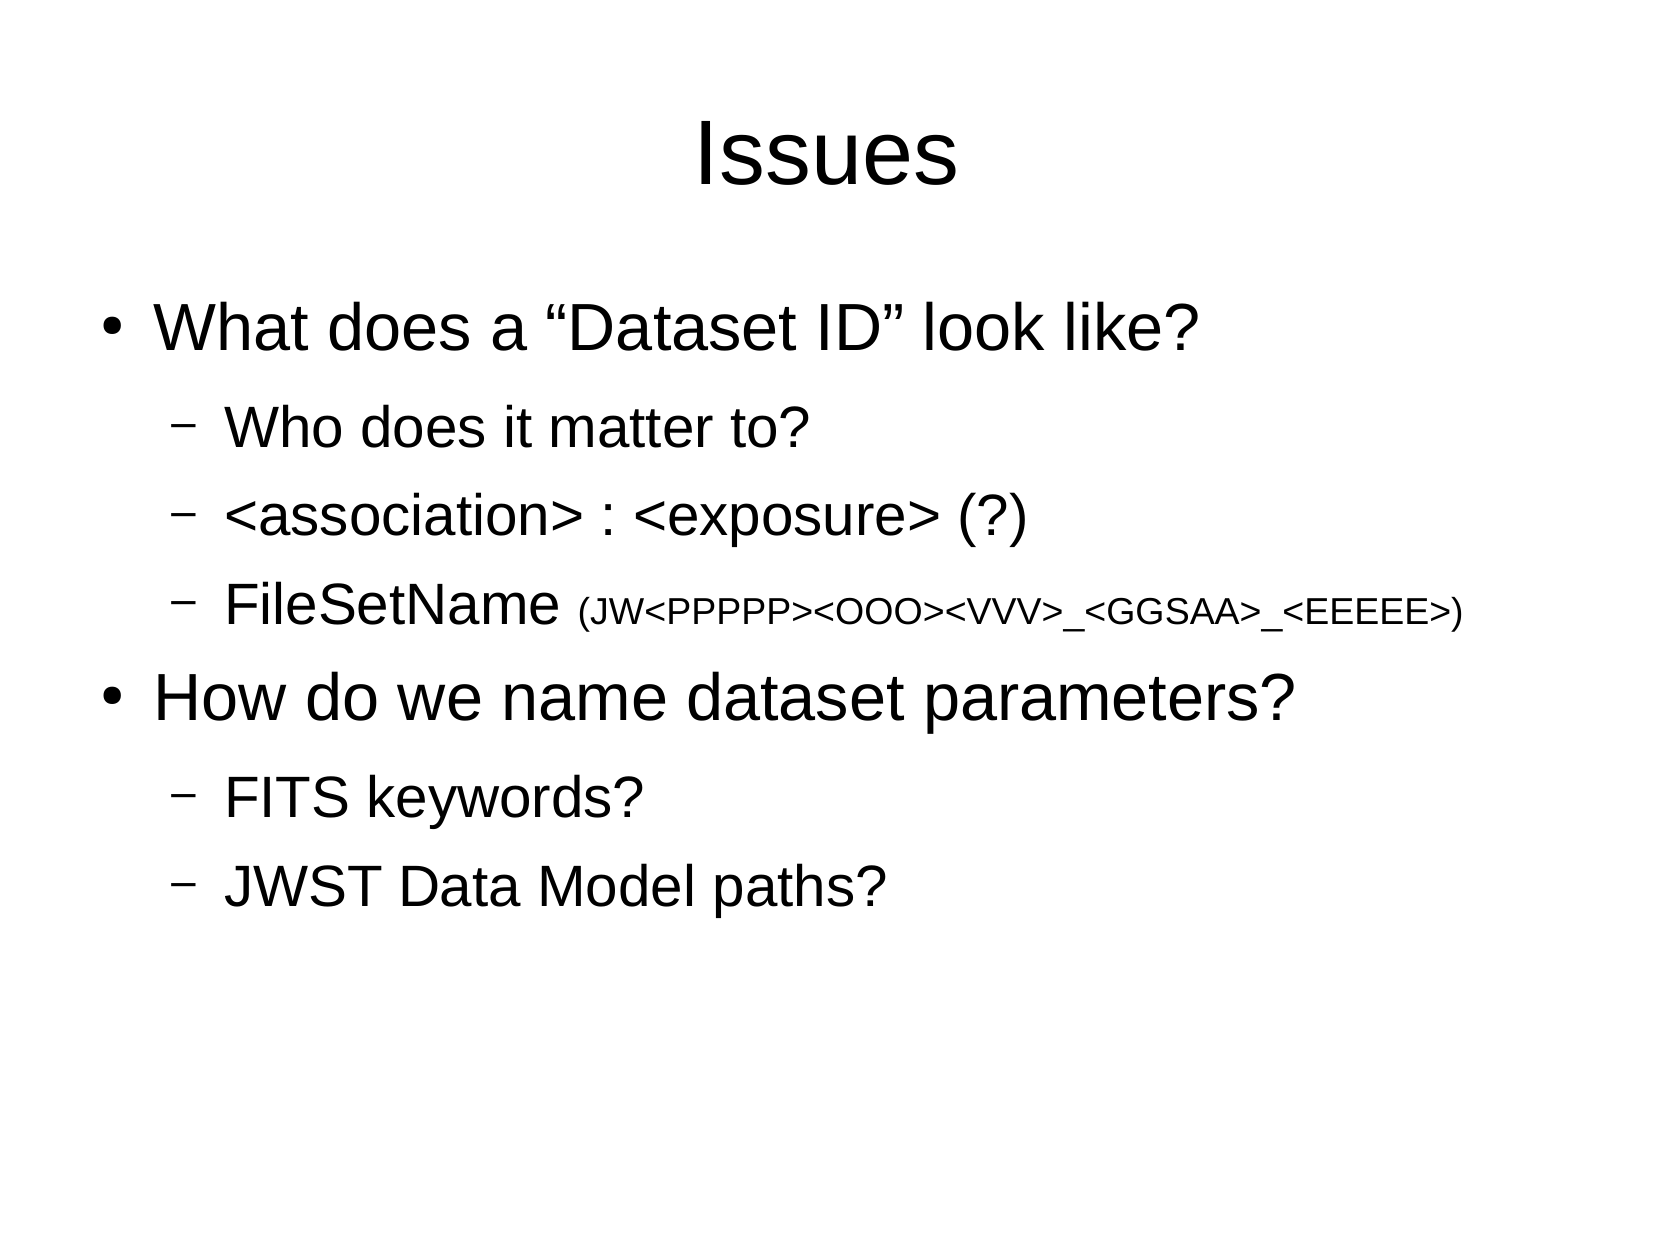

# Issues
What does a “Dataset ID” look like?
Who does it matter to?
<association> : <exposure> (?)
FileSetName (JW<PPPPP><OOO><VVV>_<GGSAA>_<EEEEE>)
How do we name dataset parameters?
FITS keywords?
JWST Data Model paths?